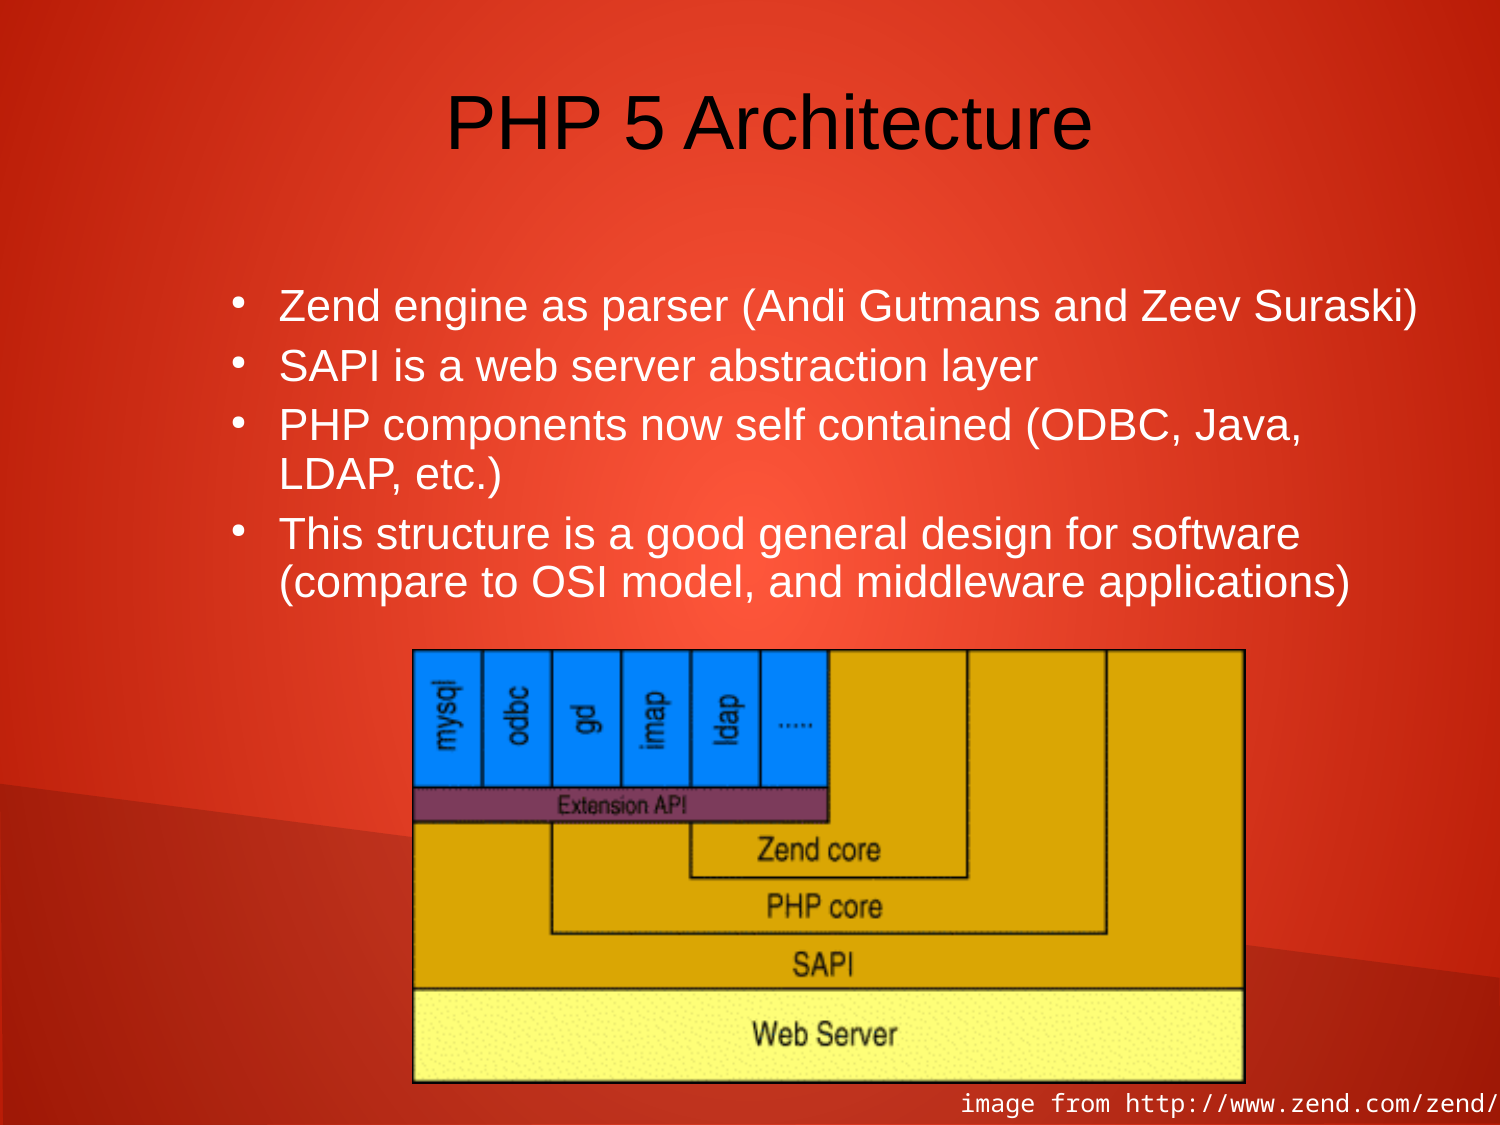

# PHP 5 Architecture
Zend engine as parser (Andi Gutmans and Zeev Suraski)
SAPI is a web server abstraction layer
PHP components now self contained (ODBC, Java, LDAP, etc.)
This structure is a good general design for software (compare to OSI model, and middleware applications)
image from http://www.zend.com/zend/art/intro.php